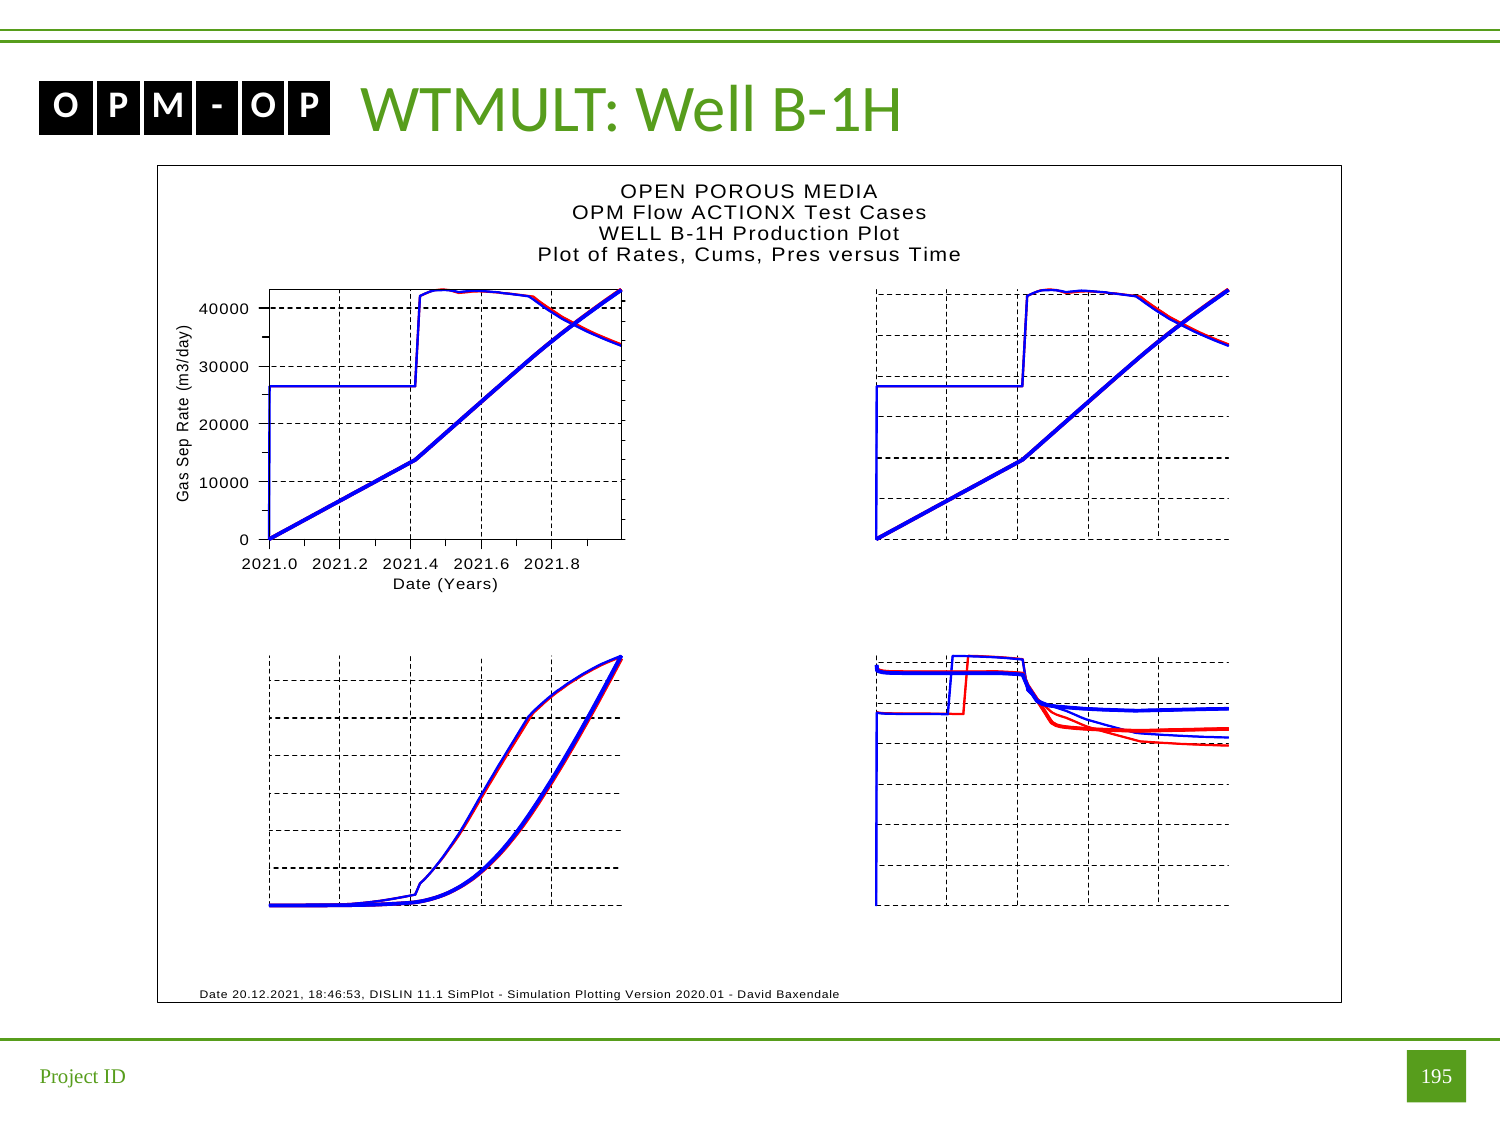

# WTMULT: well B-1H
Project ID
195